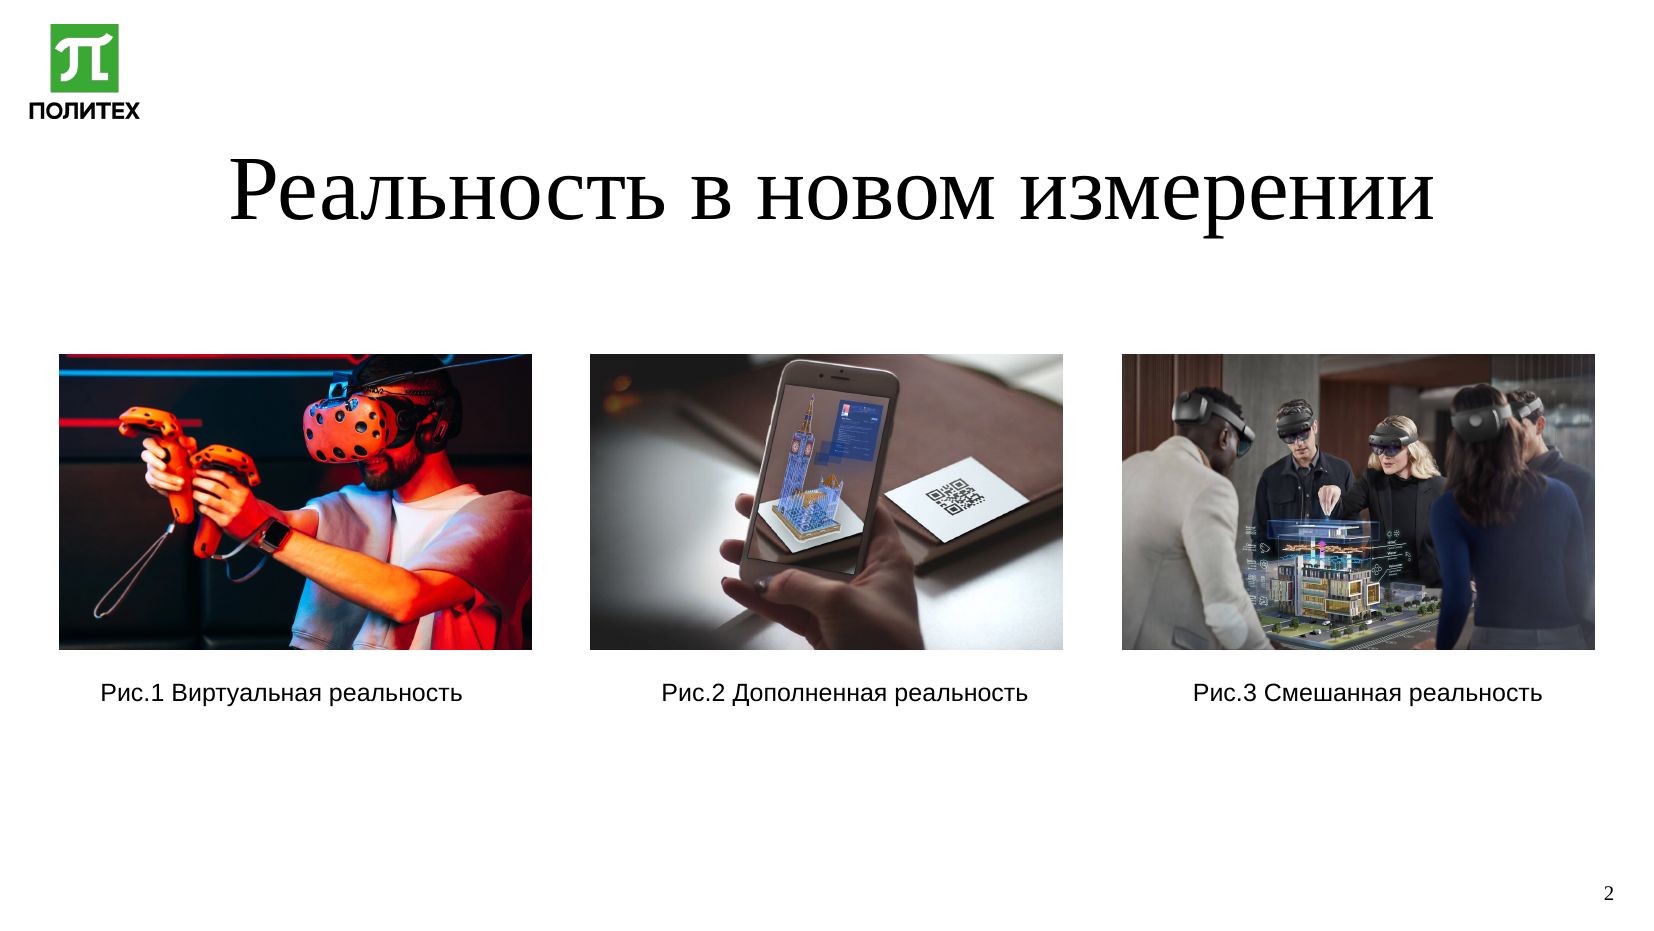

# Реальность в новом измерении
Рис.1 Виртуальная реальность
Рис.2 Дополненная реальность
Рис.3 Смешанная реальность
2